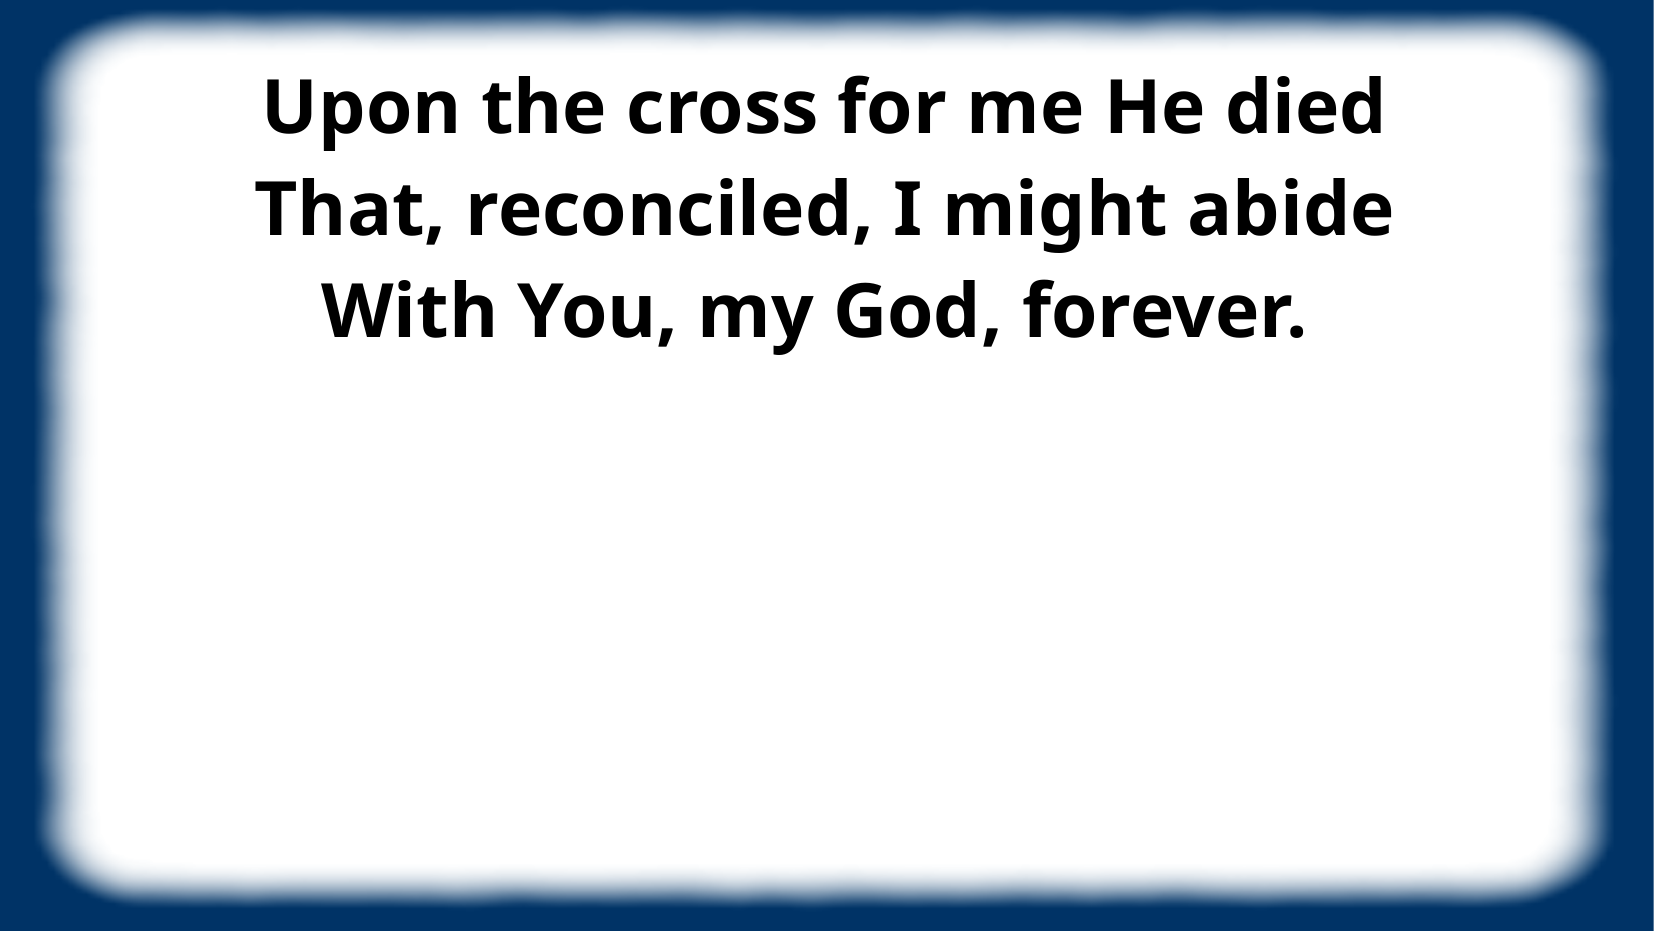

Upon the cross for me He died
That, reconciled, I might abide
With You, my God, forever.